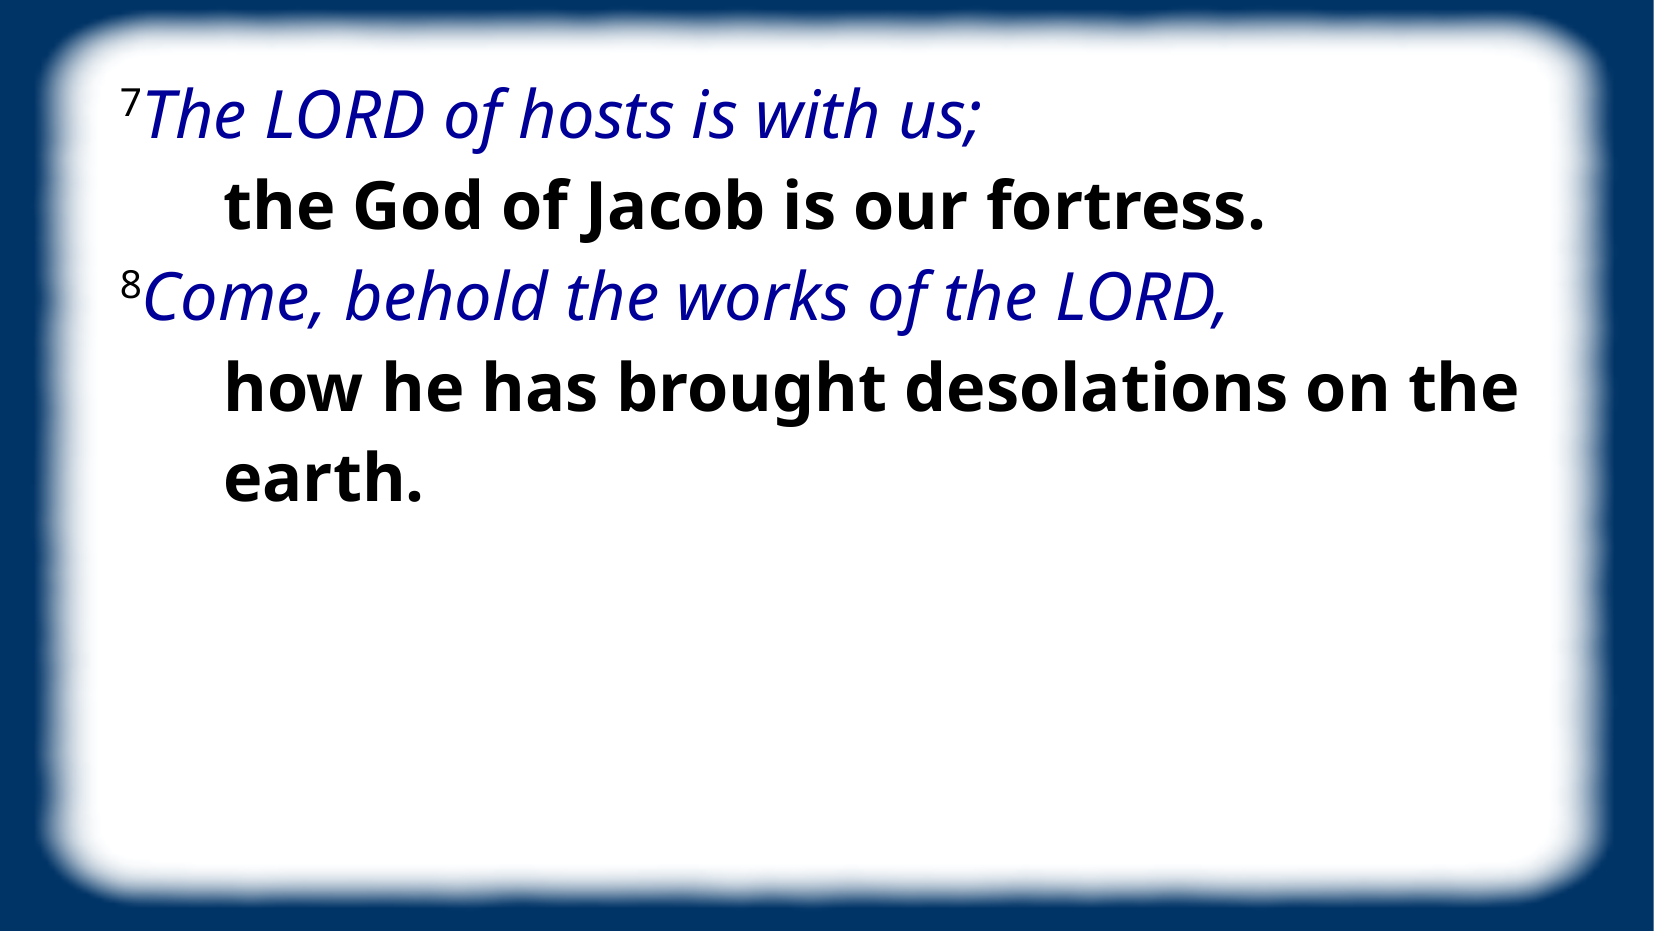

7The LORD of hosts is with us;
 the God of Jacob is our fortress.
8Come, behold the works of the LORD,
 how he has brought desolations on the
 earth.